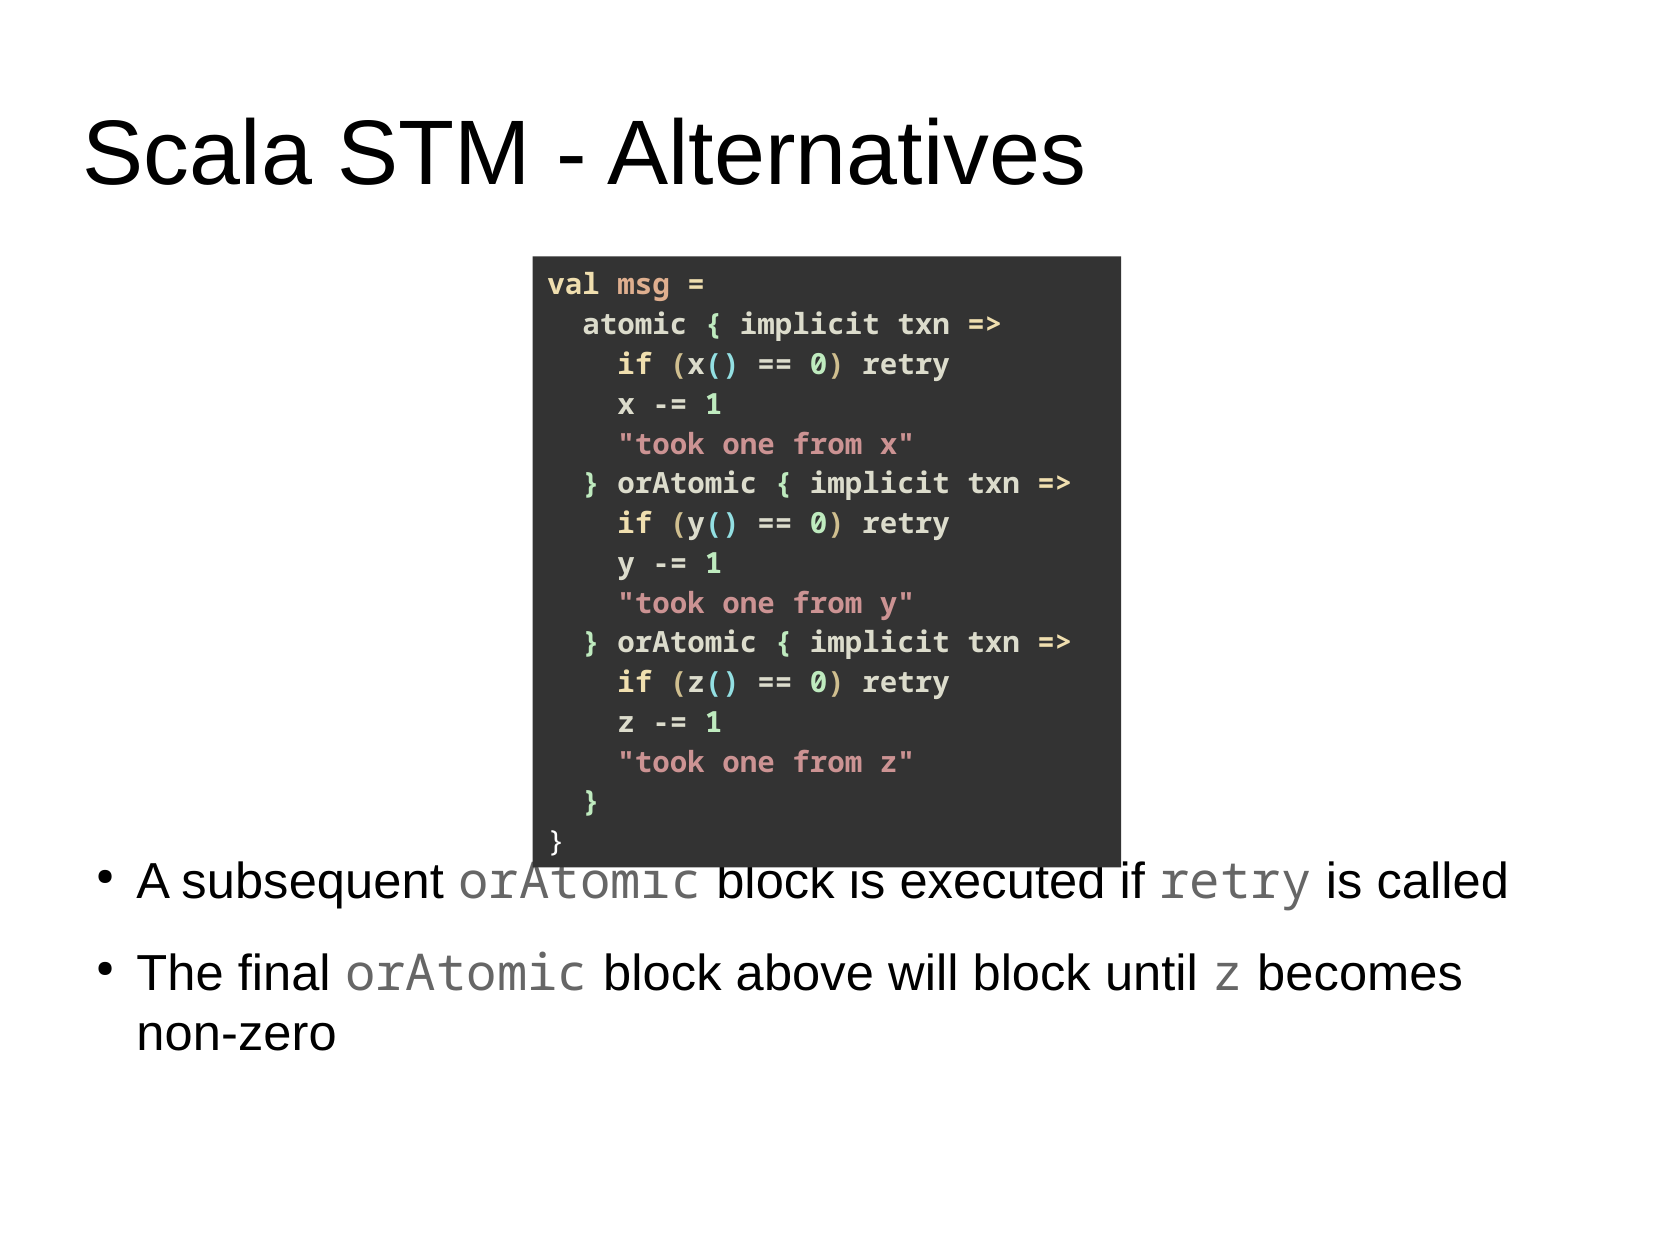

# Scala STM - Alternatives
val msg =
 atomic { implicit txn =>
 if (x() == 0) retry
 x -= 1
 "took one from x"
 } orAtomic { implicit txn =>
 if (y() == 0) retry
 y -= 1
 "took one from y"
 } orAtomic { implicit txn =>
 if (z() == 0) retry
 z -= 1
 "took one from z"
 }
}
A subsequent orAtomic block is executed if retry is called
The final orAtomic block above will block until z becomes non-zero